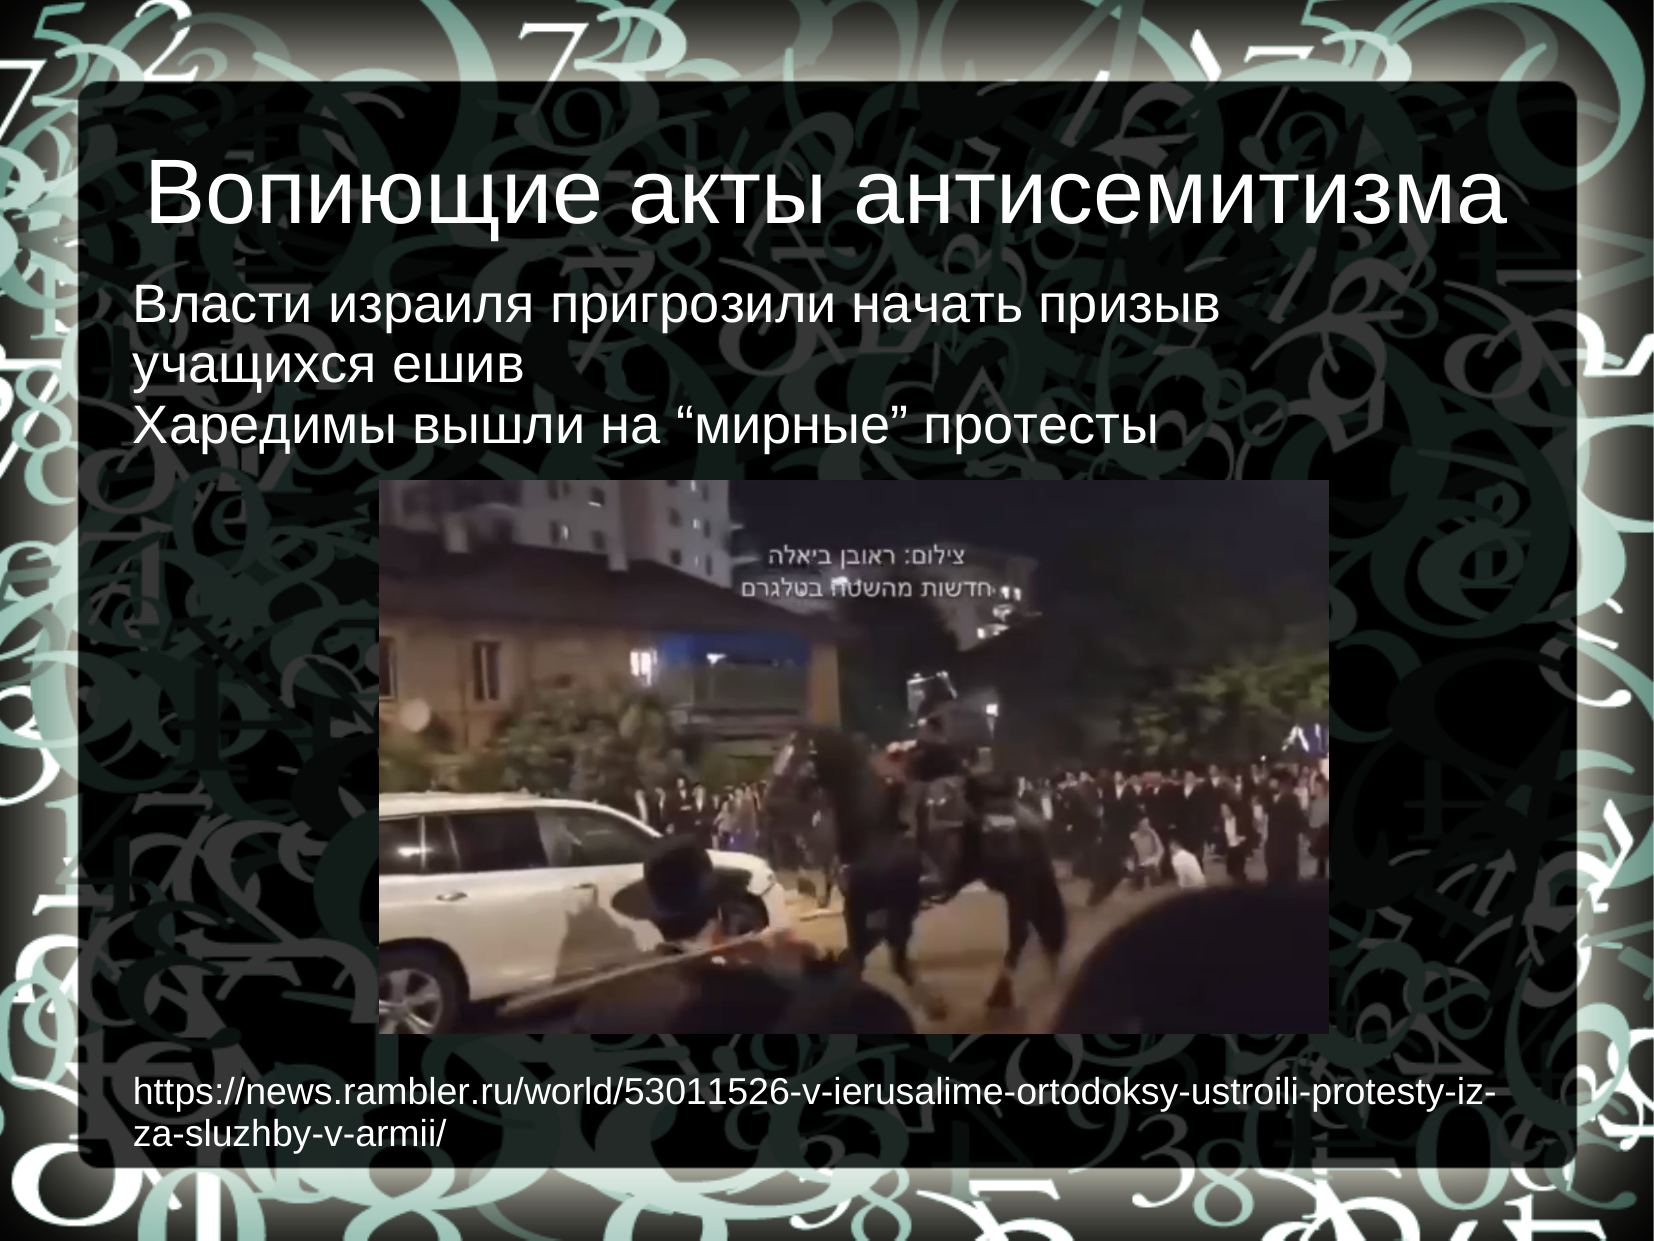

# Вопиющие акты антисемитизма
Власти израиля пригрозили начать призыв учащихся ешив
Харедимы вышли на “мирные” протесты
https://news.rambler.ru/world/53011526-v-ierusalime-ortodoksy-ustroili-protesty-iz-za-sluzhby-v-armii/